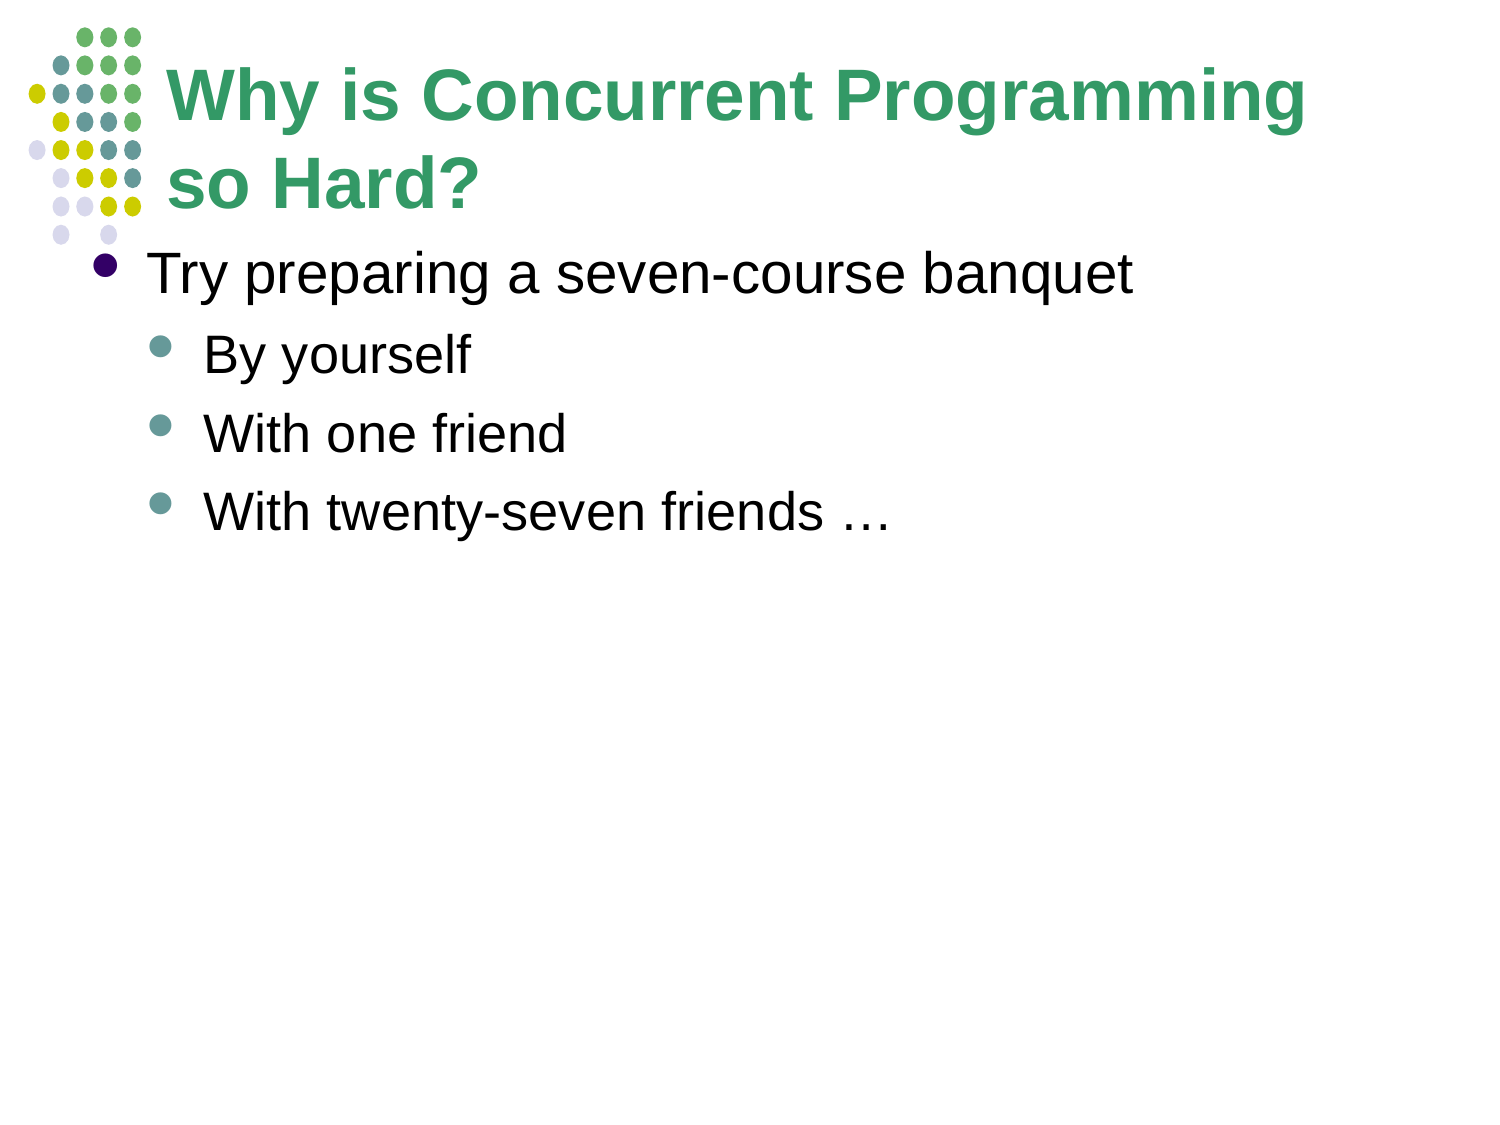

# Why is Concurrent Programming so Hard?
Try preparing a seven-course banquet
By yourself
With one friend
With twenty-seven friends …